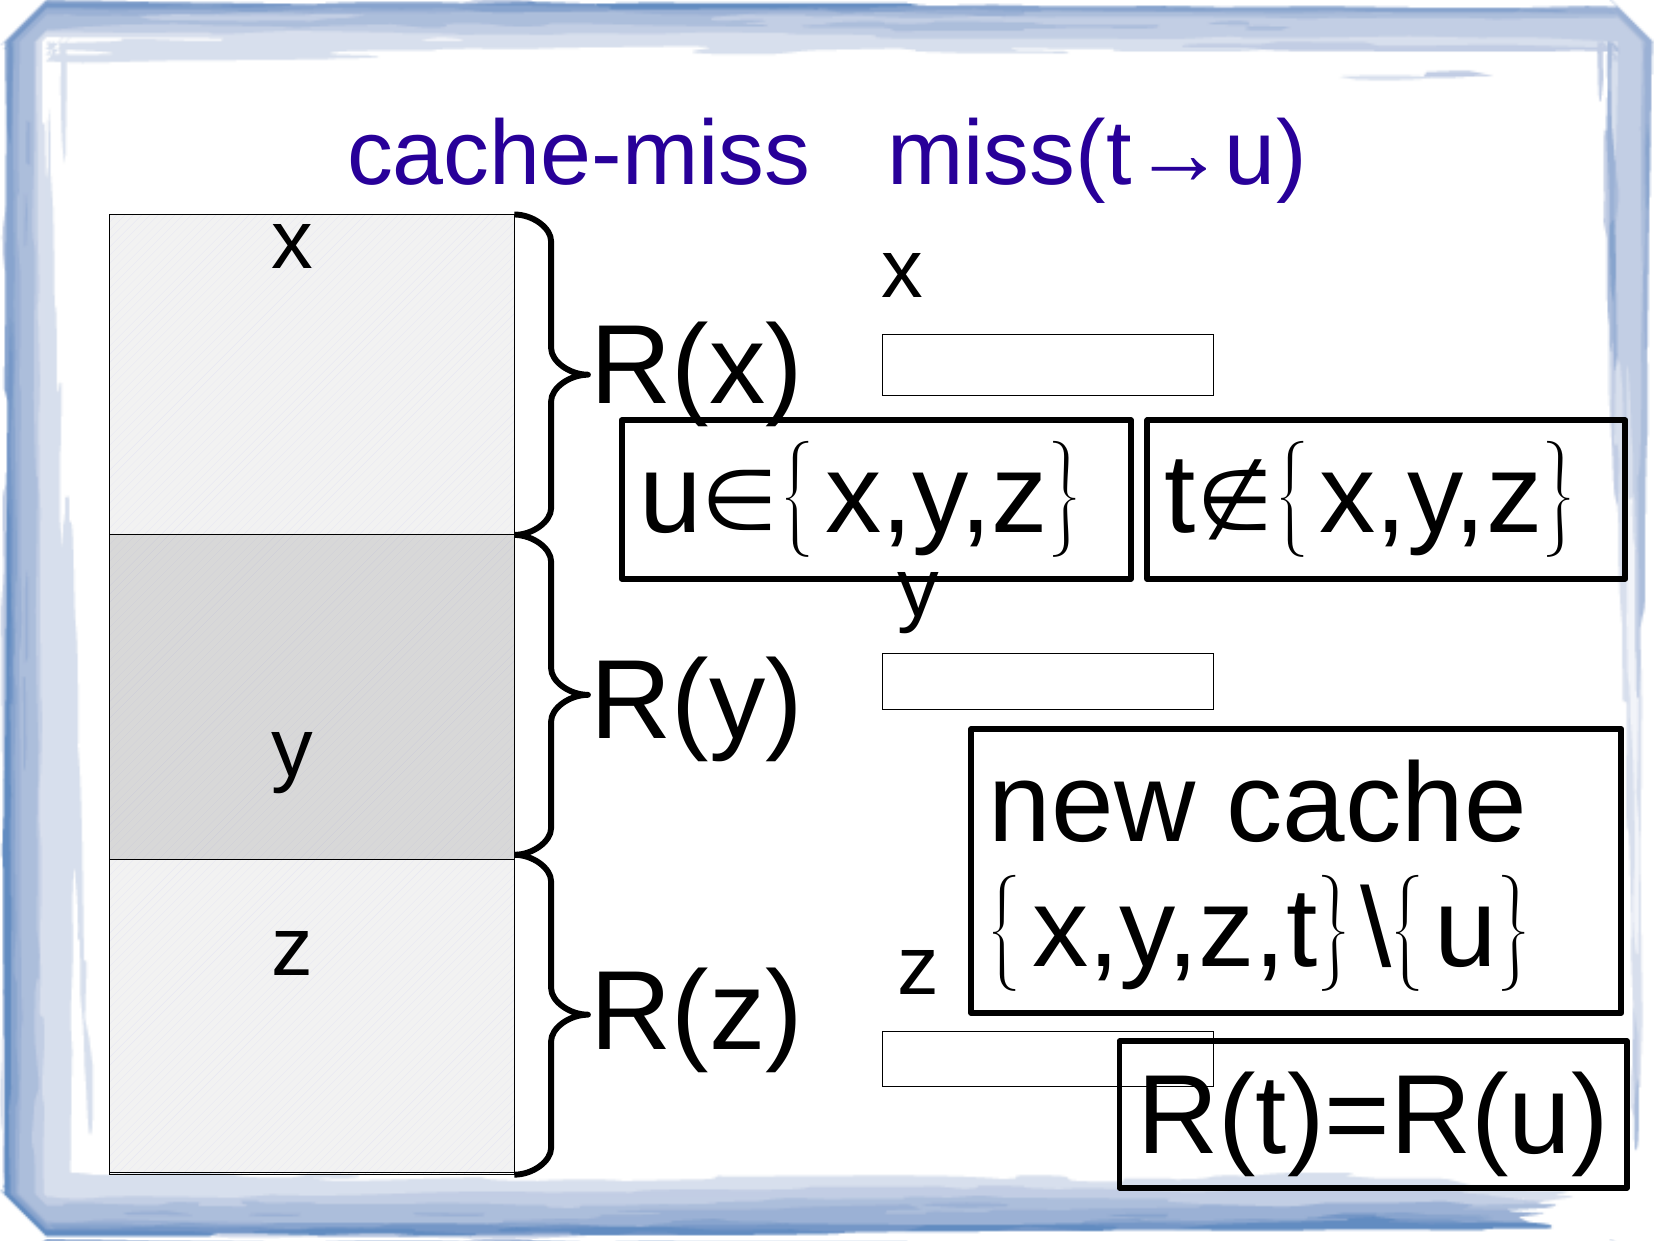

# cache-miss miss(t→u)
x
x
R(x)
u{x,y,z}
t{x,y,z}
y
R(y)
y
new cache
{x,y,z,t}\{u}
z
z
R(z)
R(t)=R(u)